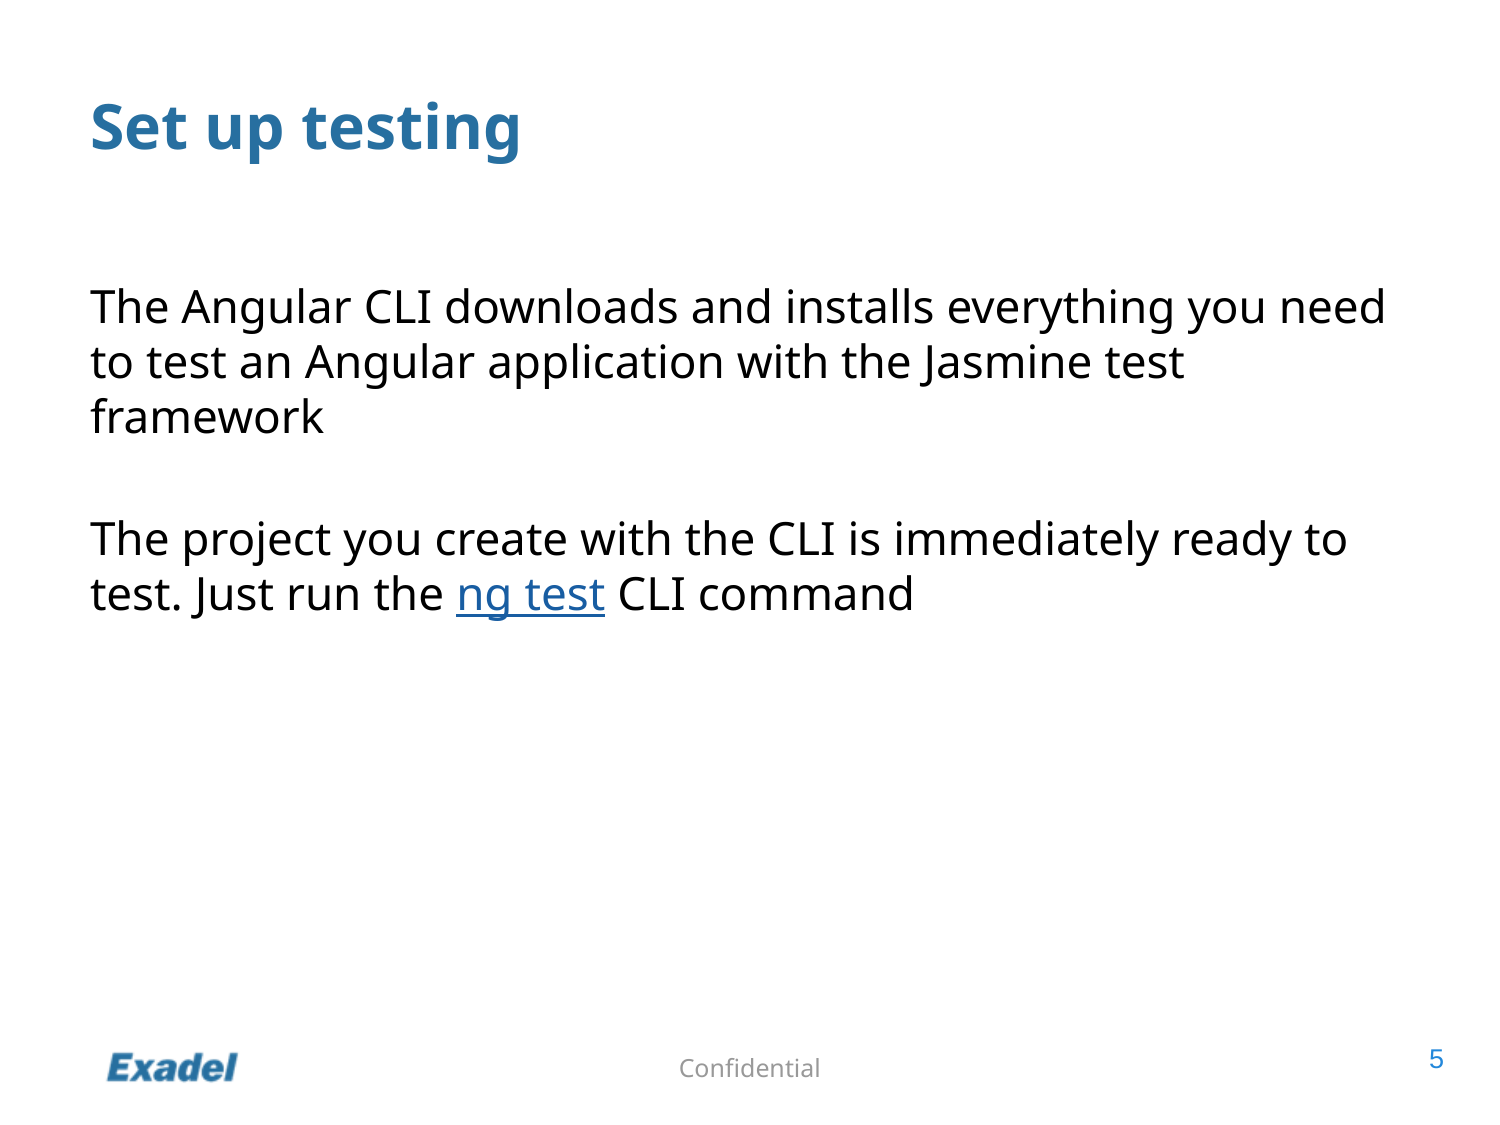

# Set up testing
The Angular CLI downloads and installs everything you need to test an Angular application with the Jasmine test framework
The project you create with the CLI is immediately ready to test. Just run the ng test CLI command